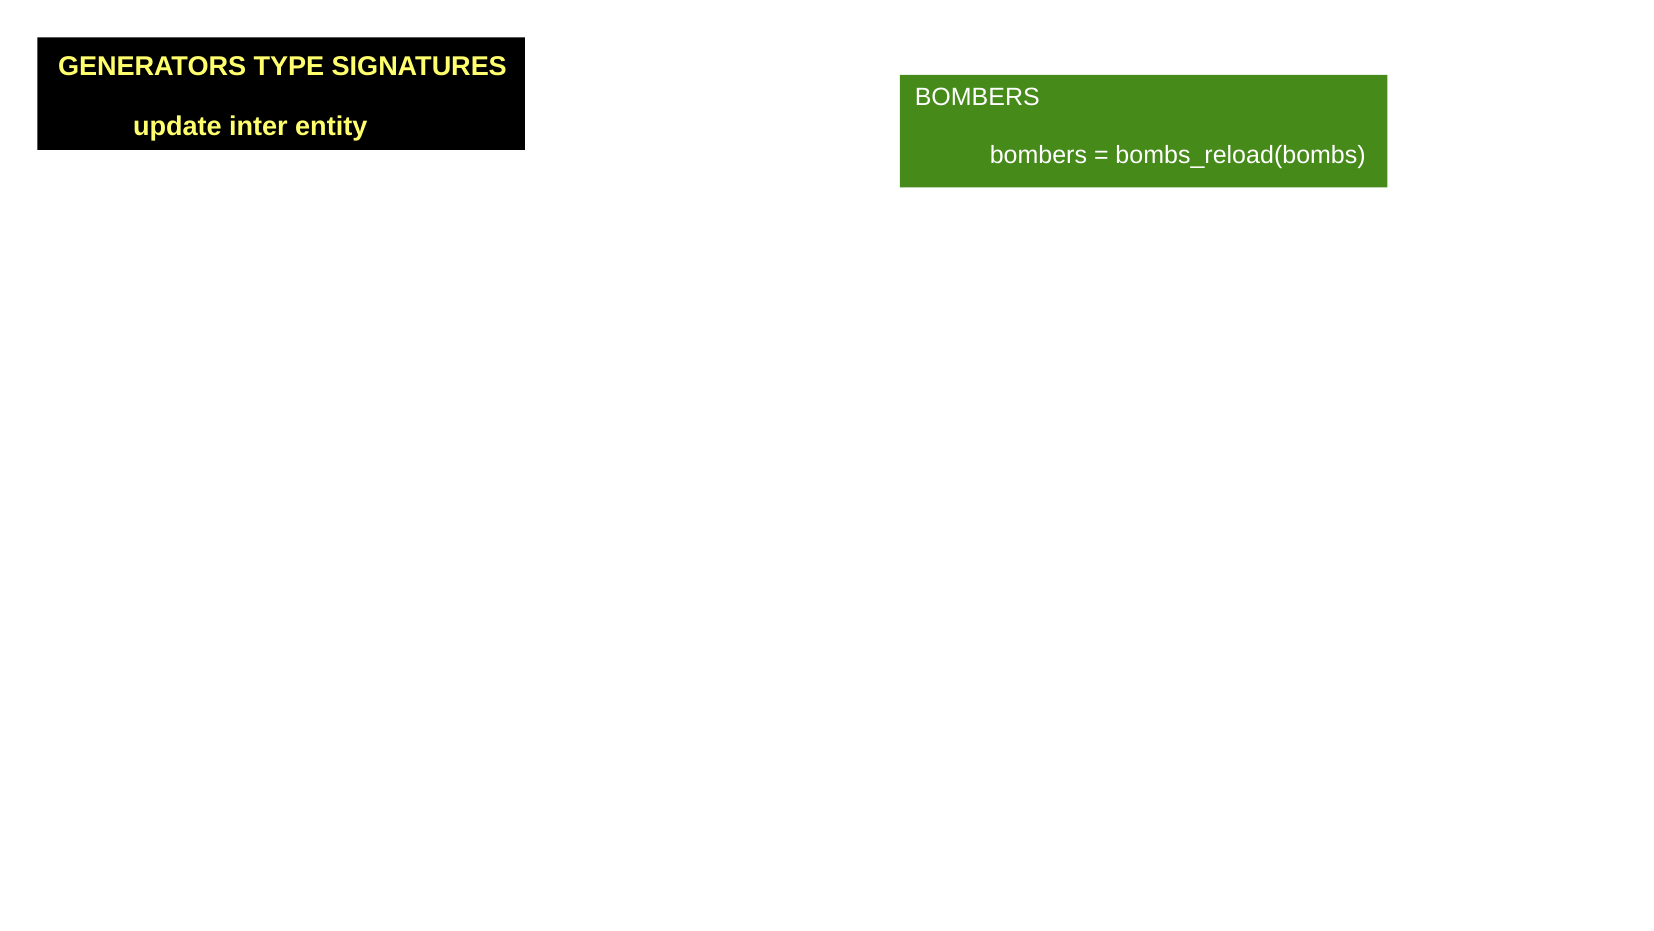

GENERATORS TYPE SIGNATURES
	update inter entity
BOMBERS
	bombers = bombs_reload(bombs)